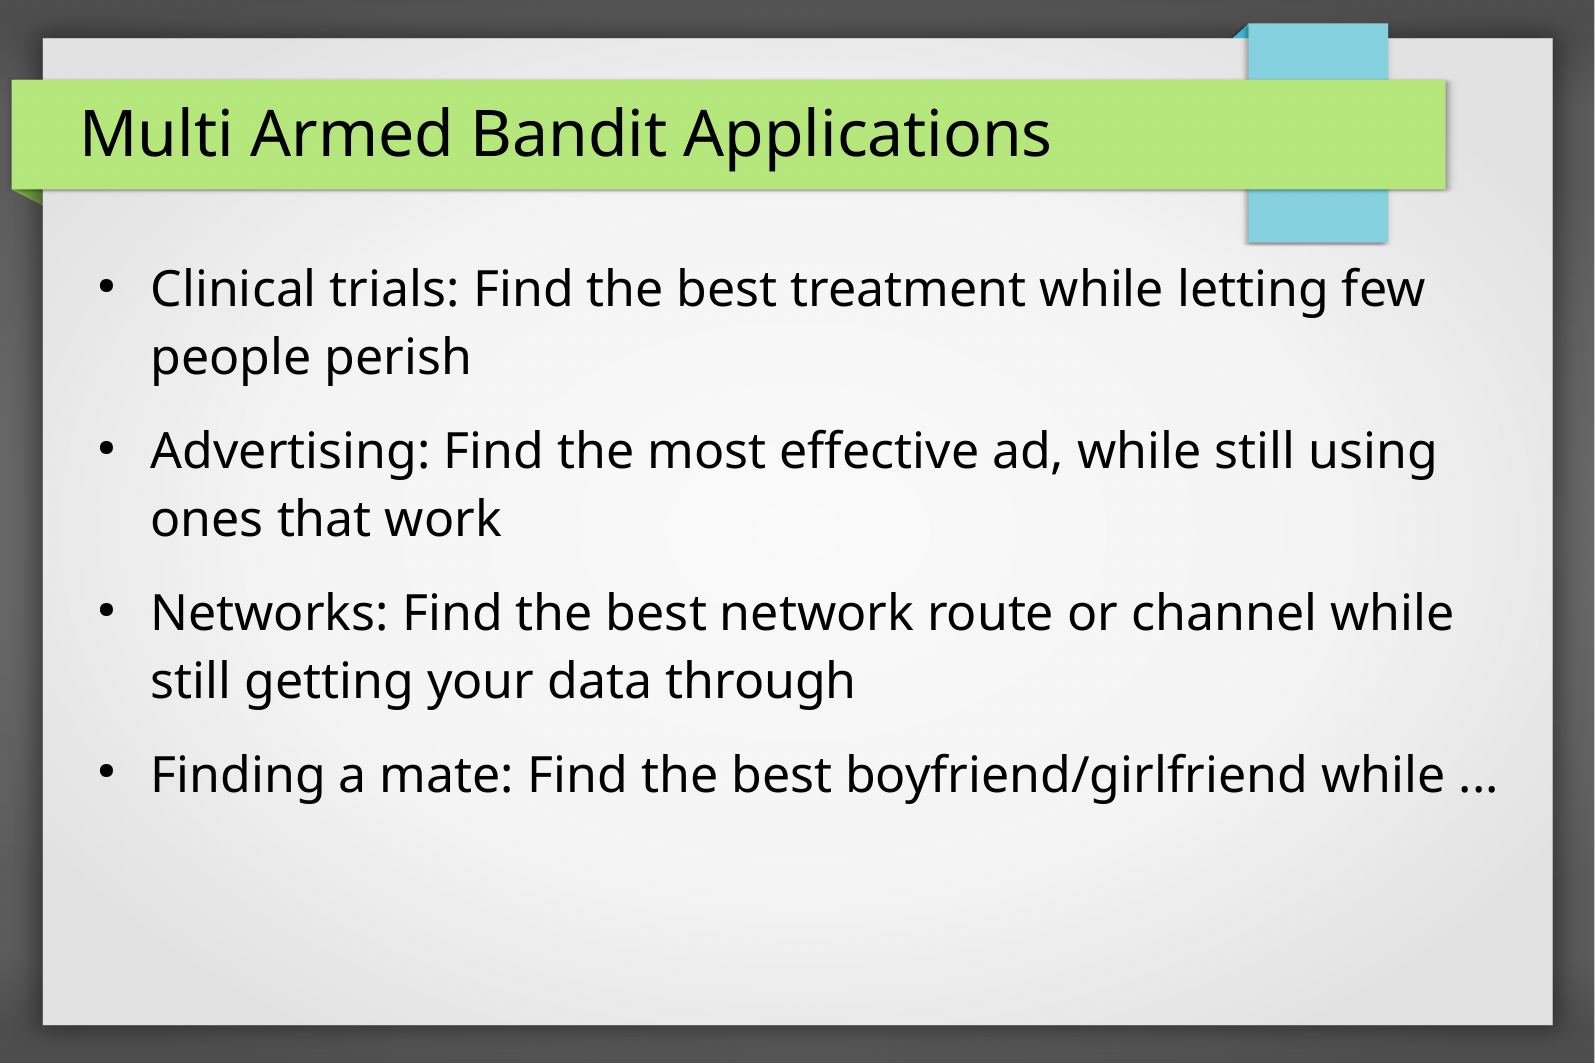

# Multi Armed Bandit Applications
Clinical trials: Find the best treatment while letting few people perish
Advertising: Find the most effective ad, while still using ones that work
Networks: Find the best network route or channel while still getting your data through
Finding a mate: Find the best boyfriend/girlfriend while ...